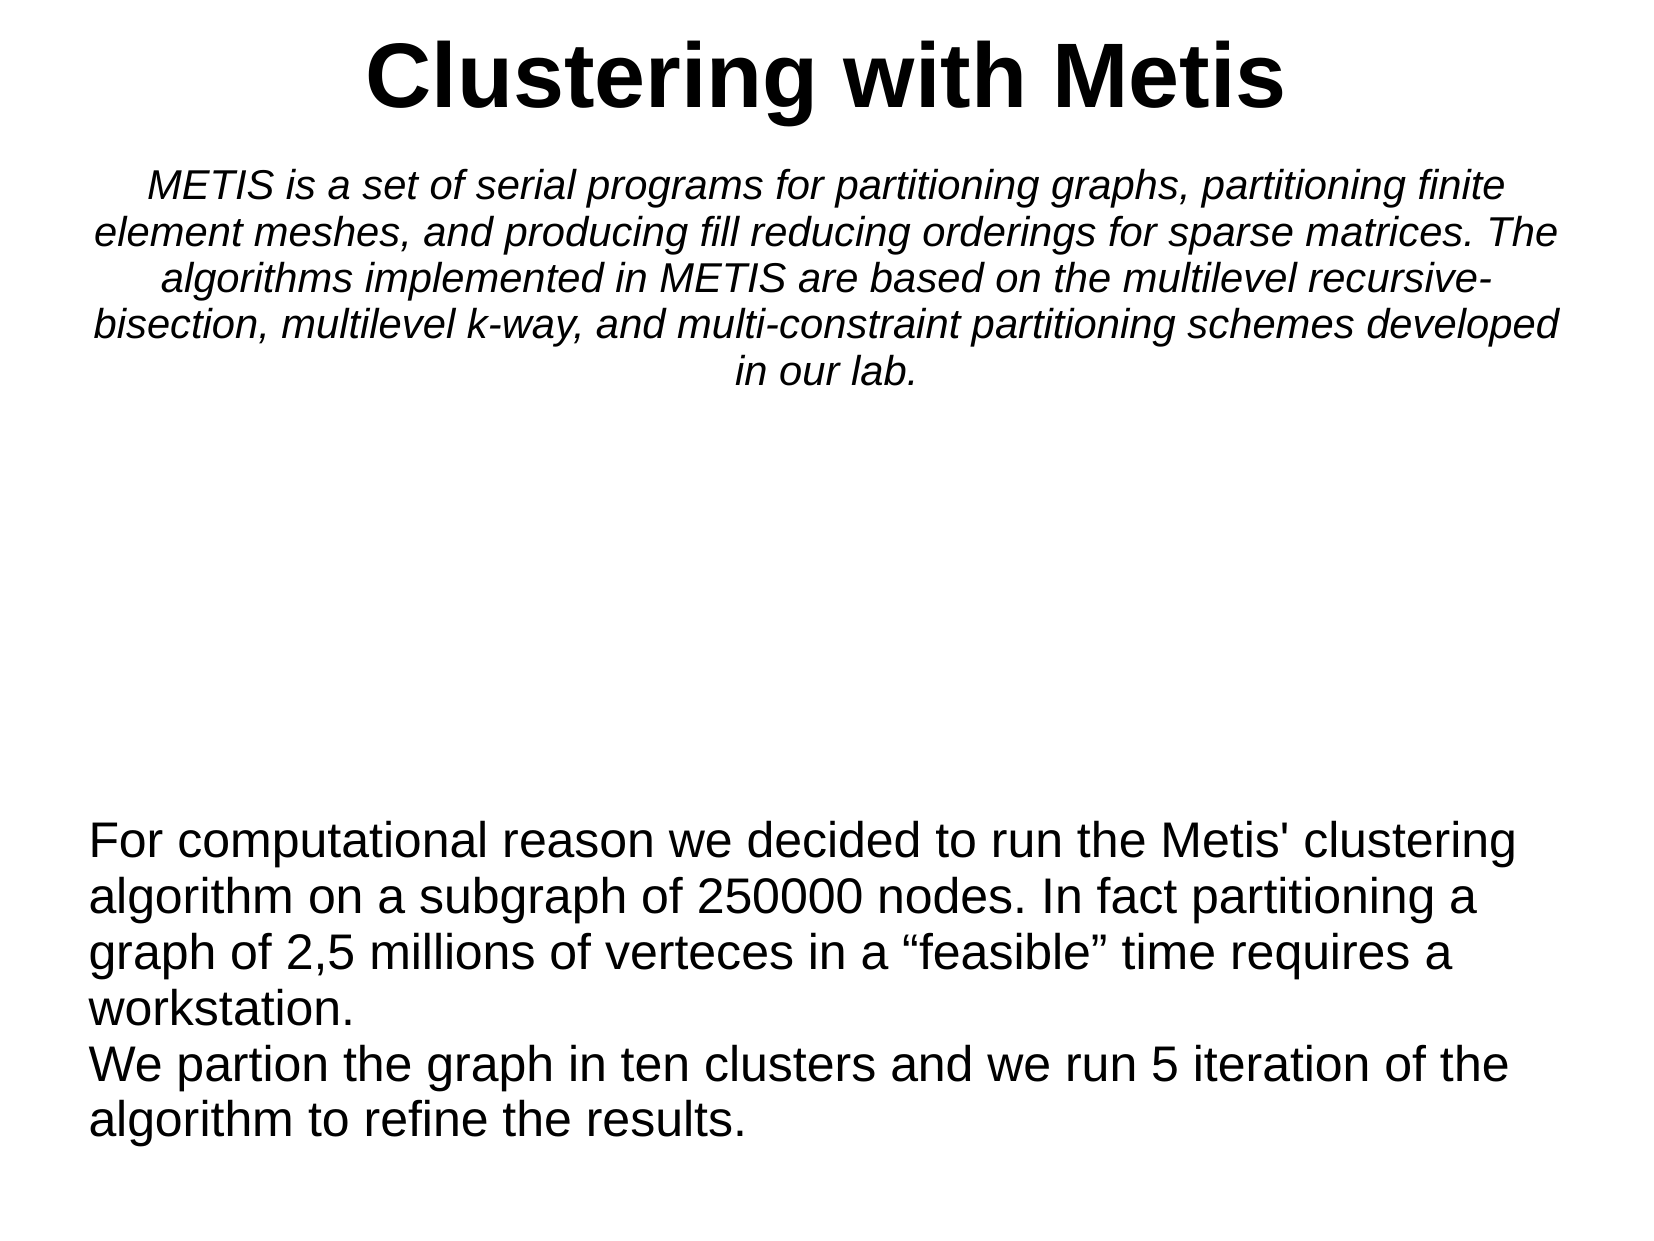

# Clustering with Metis
METIS is a set of serial programs for partitioning graphs, partitioning finite element meshes, and producing fill reducing orderings for sparse matrices. The algorithms implemented in METIS are based on the multilevel recursive-bisection, multilevel k-way, and multi-constraint partitioning schemes developed in our lab.
For computational reason we decided to run the Metis' clustering algorithm on a subgraph of 250000 nodes. In fact partitioning a graph of 2,5 millions of verteces in a “feasible” time requires a workstation.
We partion the graph in ten clusters and we run 5 iteration of the algorithm to refine the results.